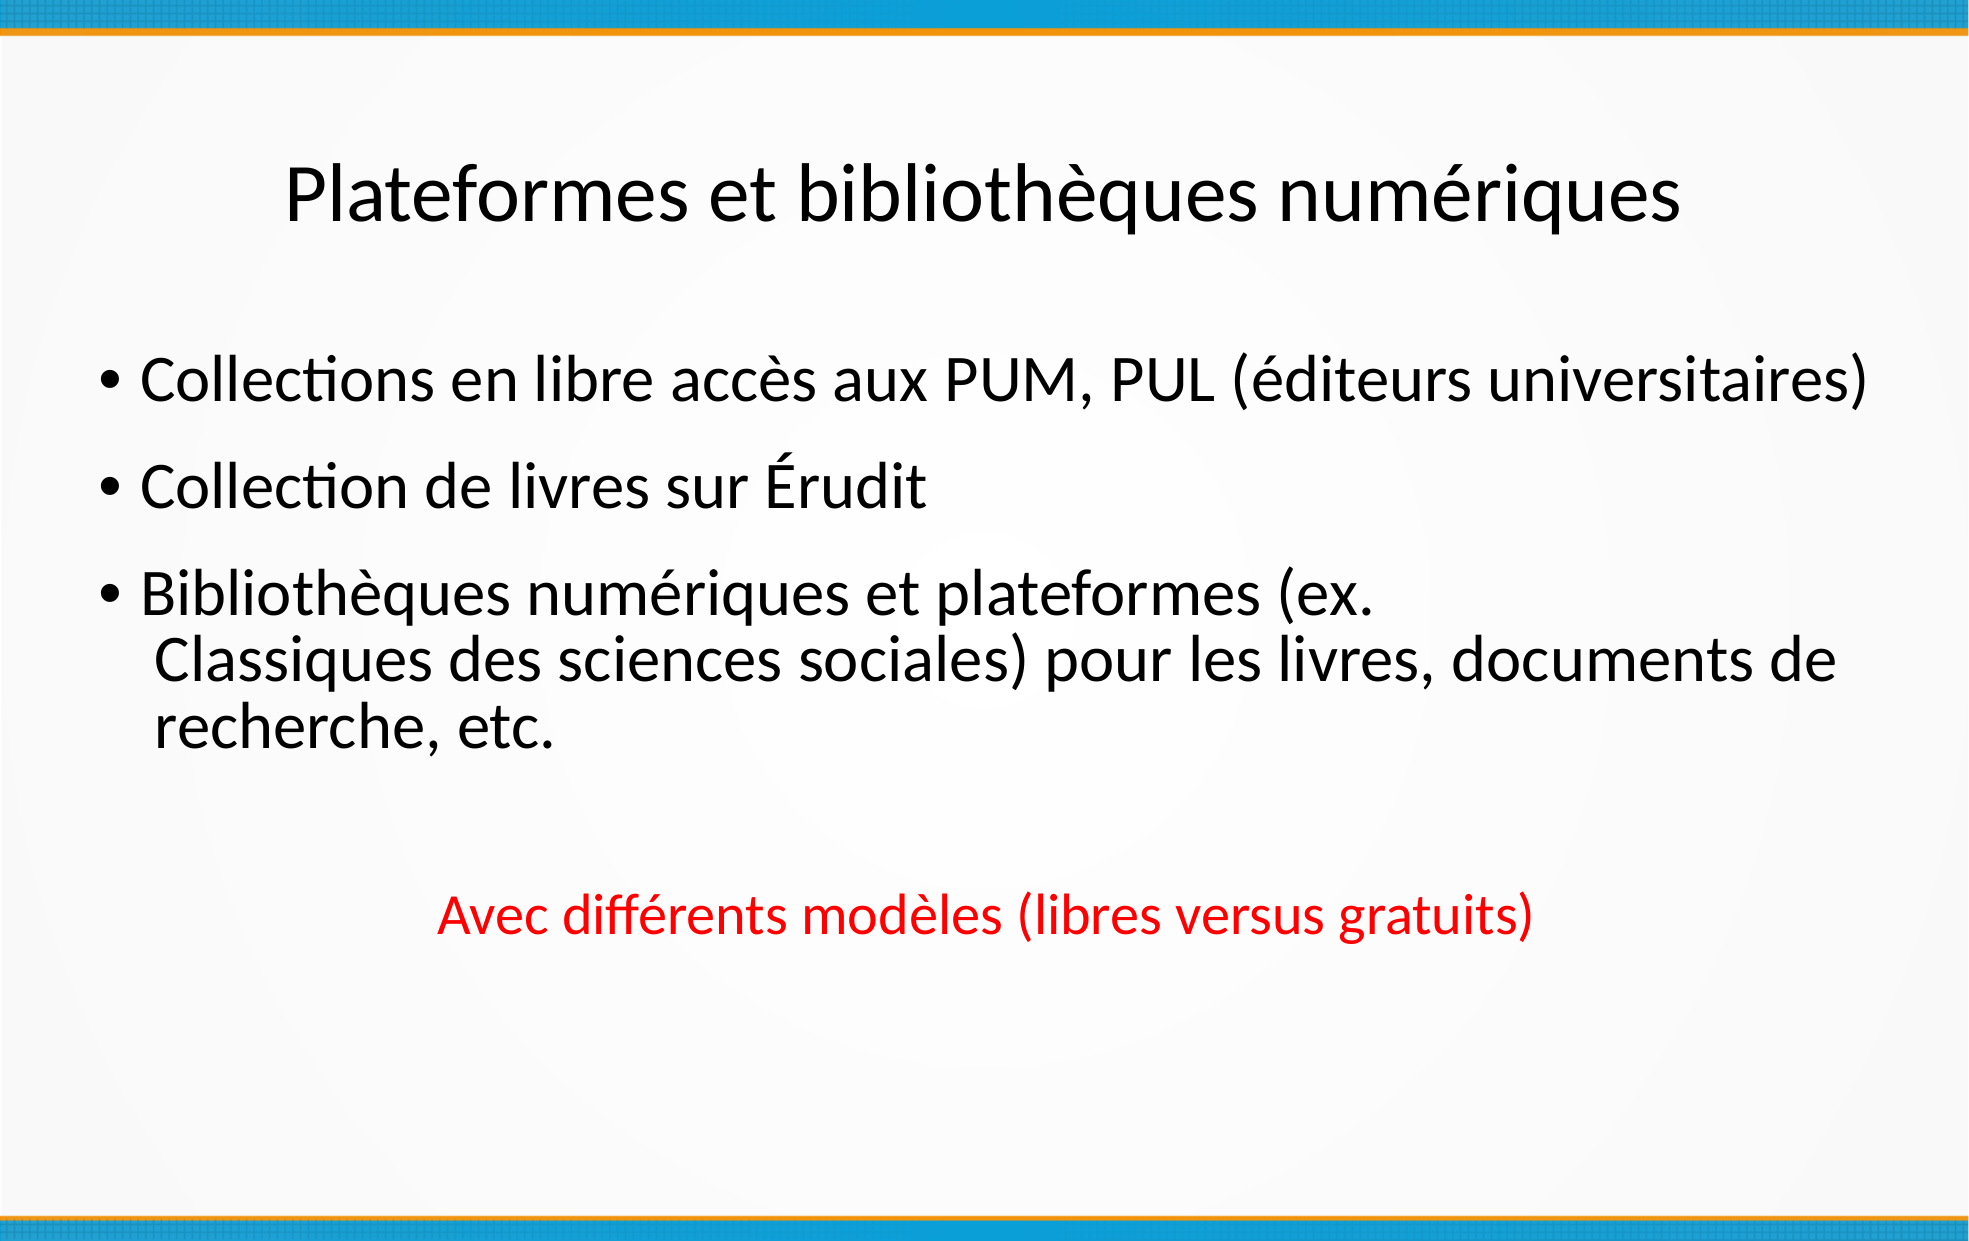

# Plateformes et bibliothèques numériques
• Collections en libre accès aux PUM, PUL (éditeurs universitaires)
• Collection de livres sur Érudit
• Bibliothèques numériques et plateformes (ex. Classiques des sciences sociales) pour les livres, documents de recherche, etc.
Avec différents modèles (libres versus gratuits)